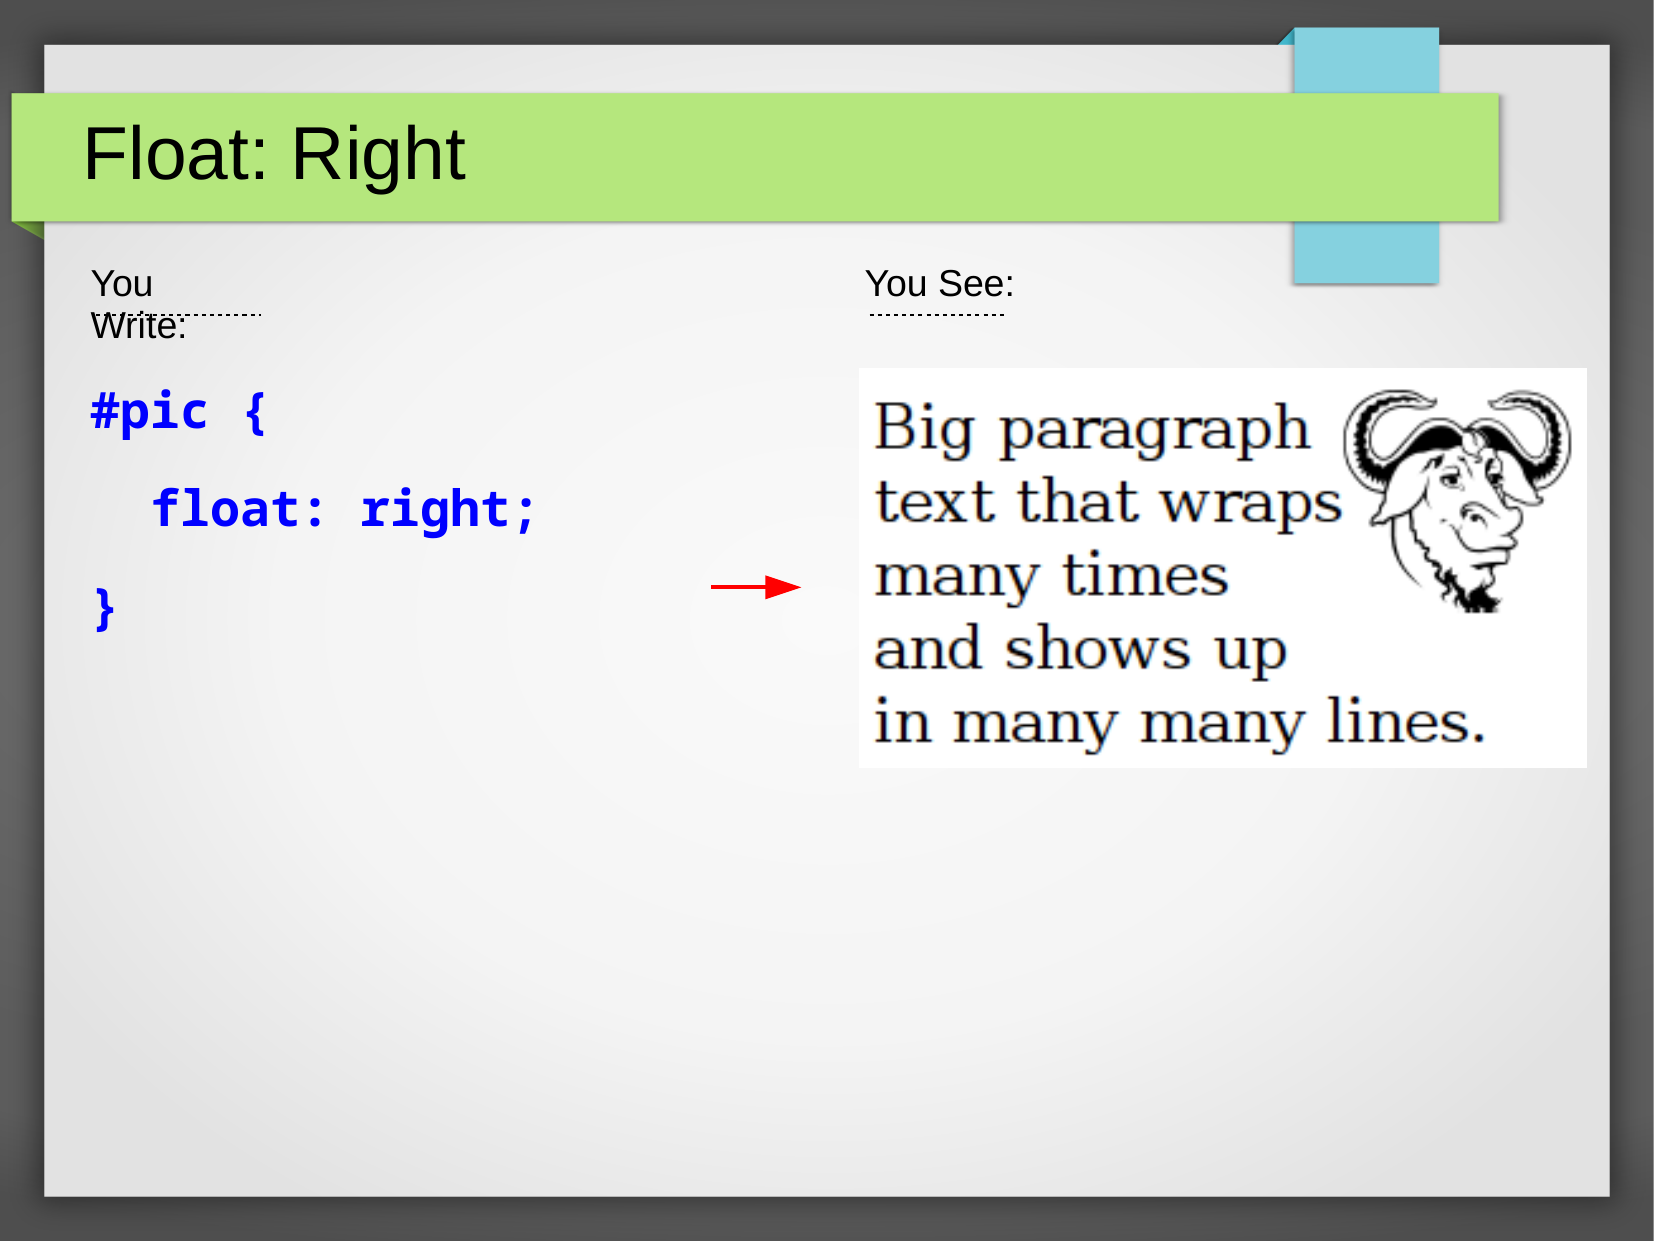

# Float: Right
You Write:
You See:
#pic {
 float: right;
}